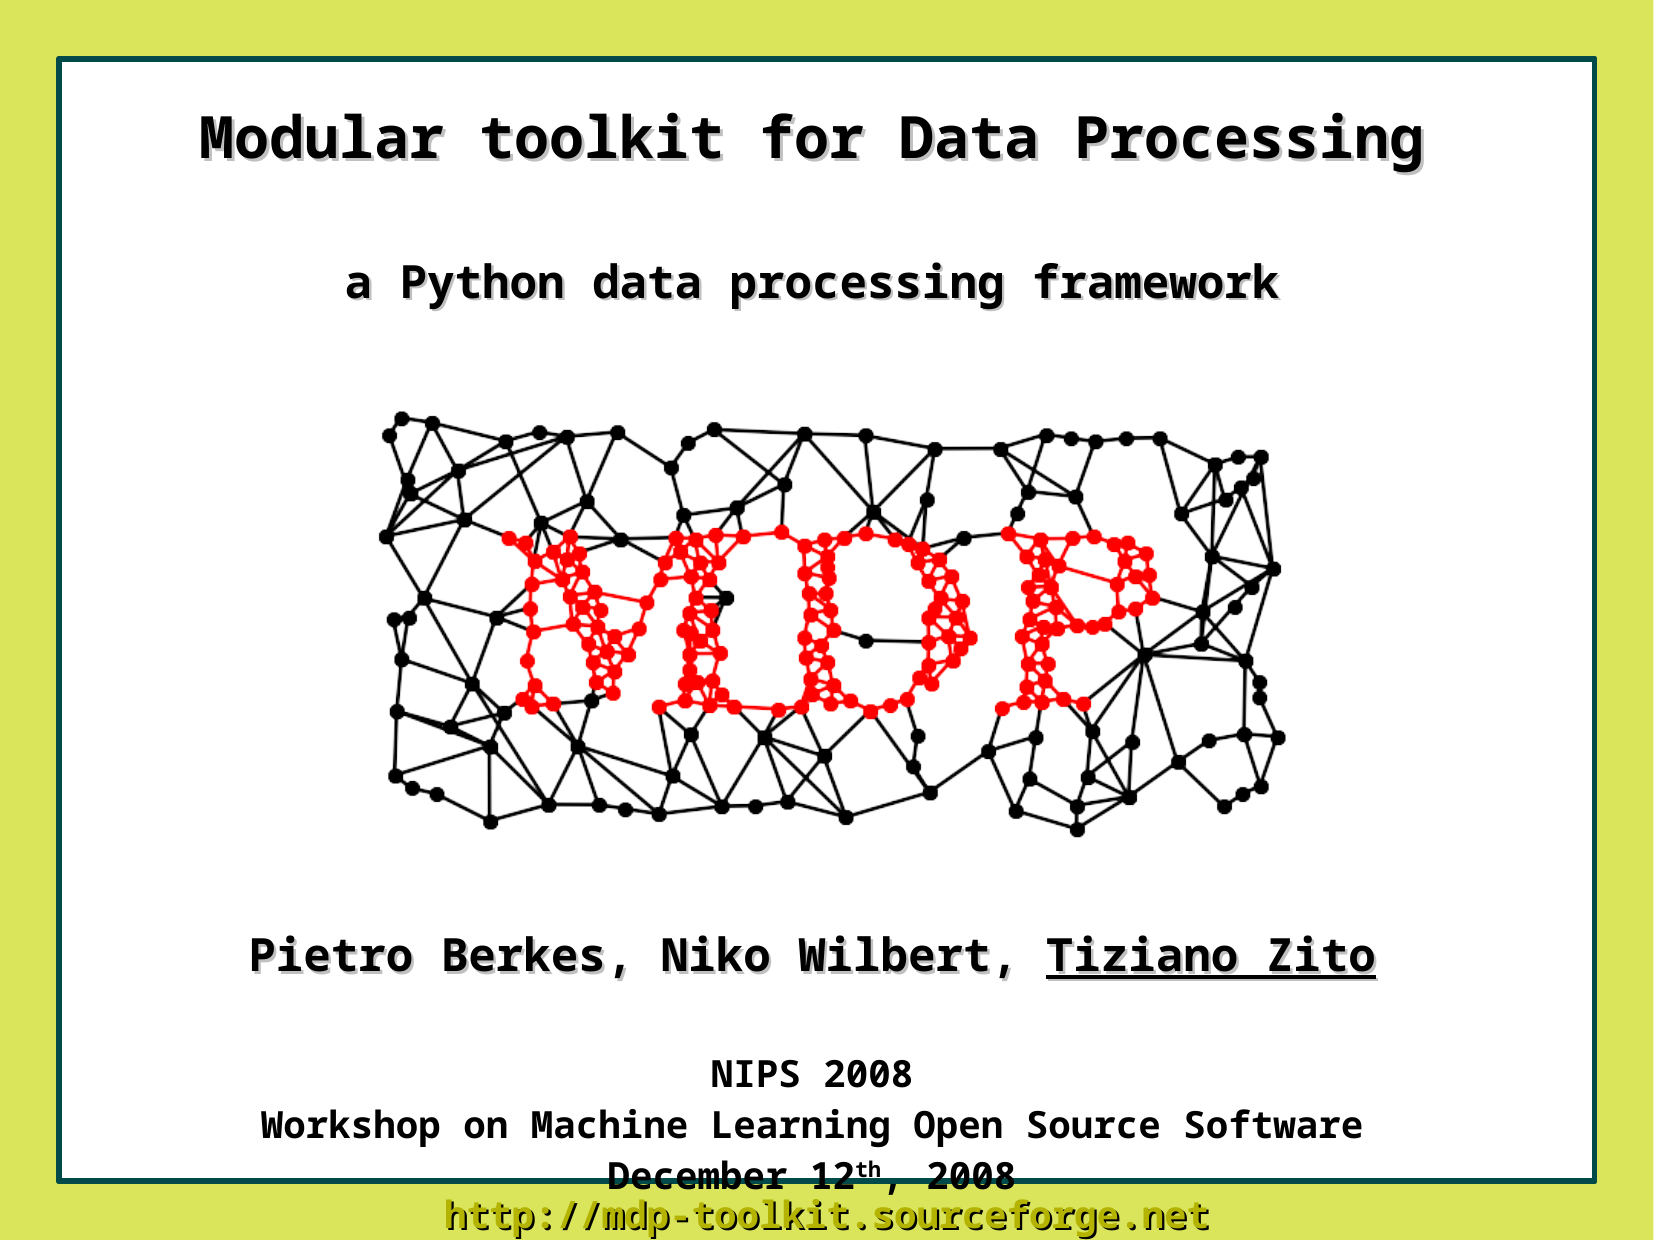

Modular toolkit for Data Processing
a Python data processing framework
Pietro Berkes, Niko Wilbert, Tiziano Zito
NIPS 2008
Workshop on Machine Learning Open Source Software
December 12th, 2008